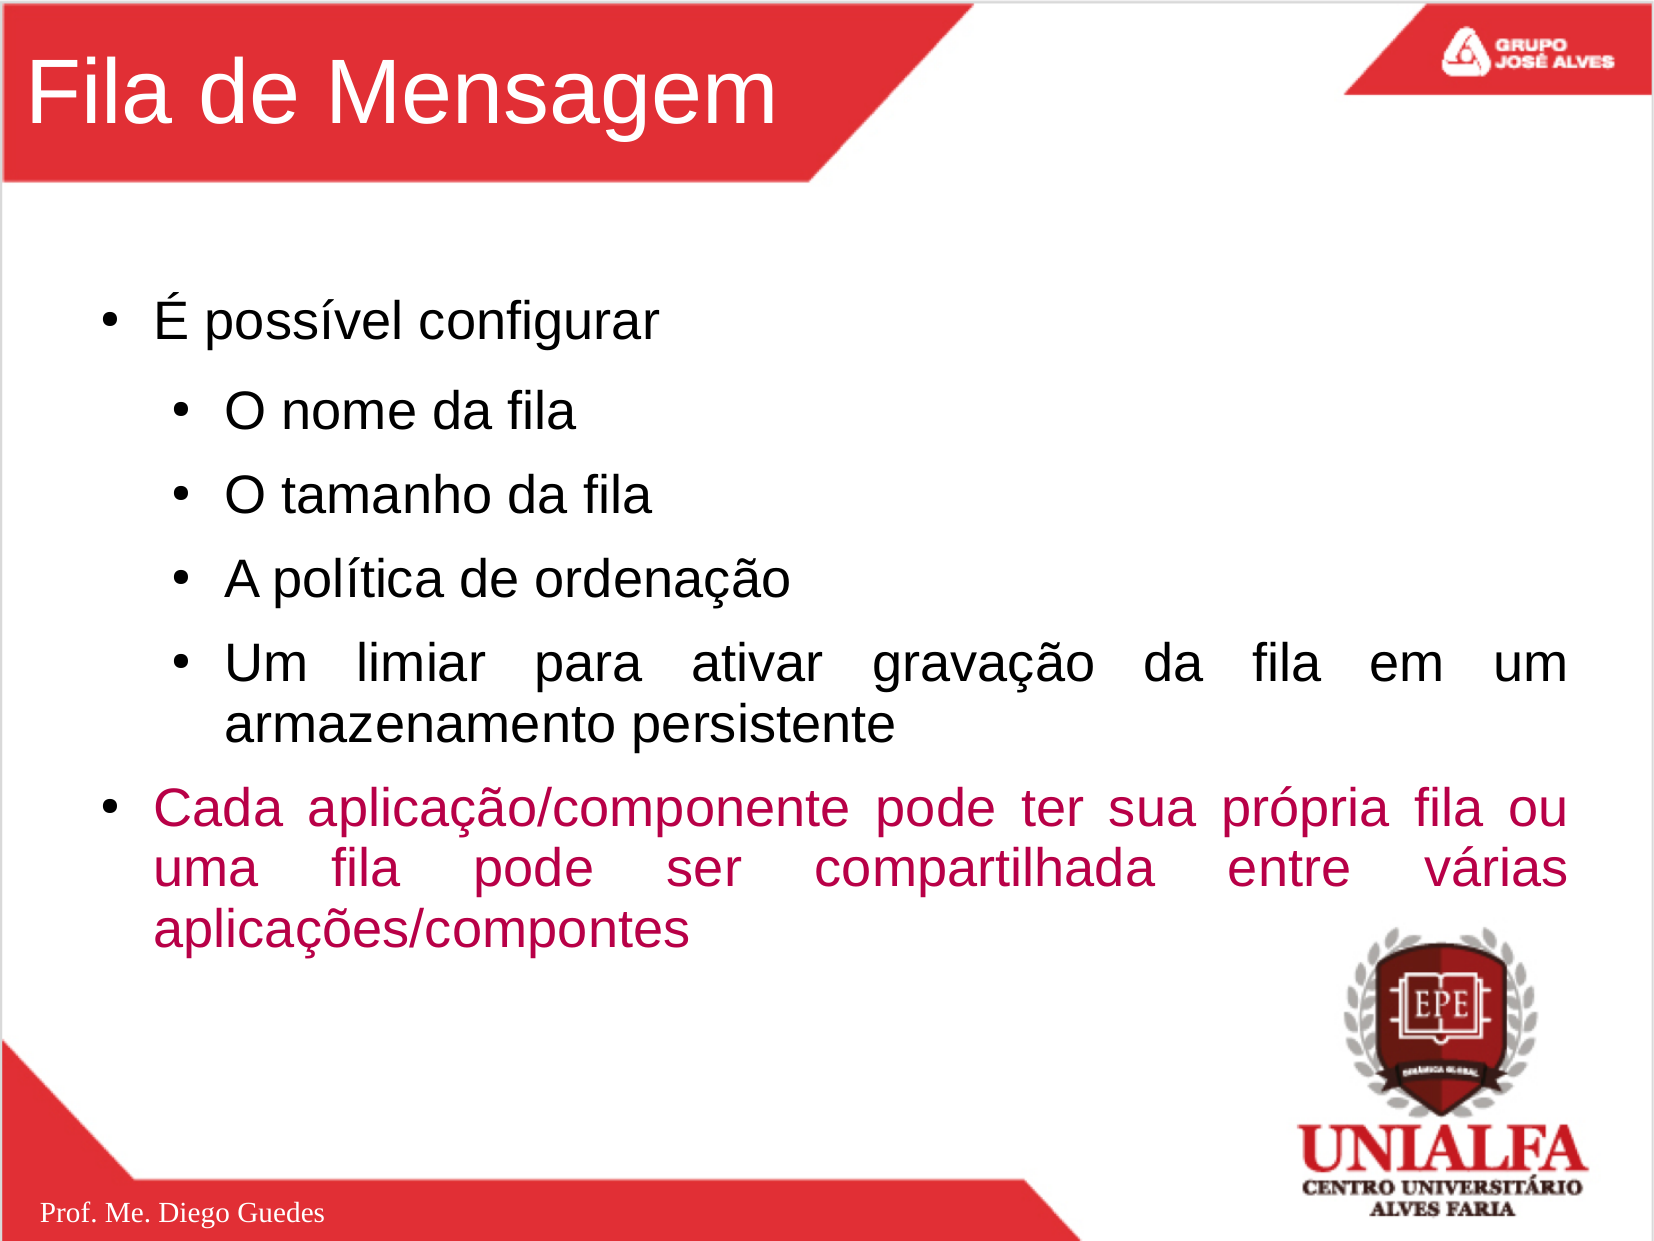

Fila de Mensagem
# É possível configurar
O nome da fila
O tamanho da fila
A política de ordenação
Um limiar para ativar gravação da fila em um armazenamento persistente
Cada aplicação/componente pode ter sua própria fila ou uma fila pode ser compartilhada entre várias aplicações/compontes